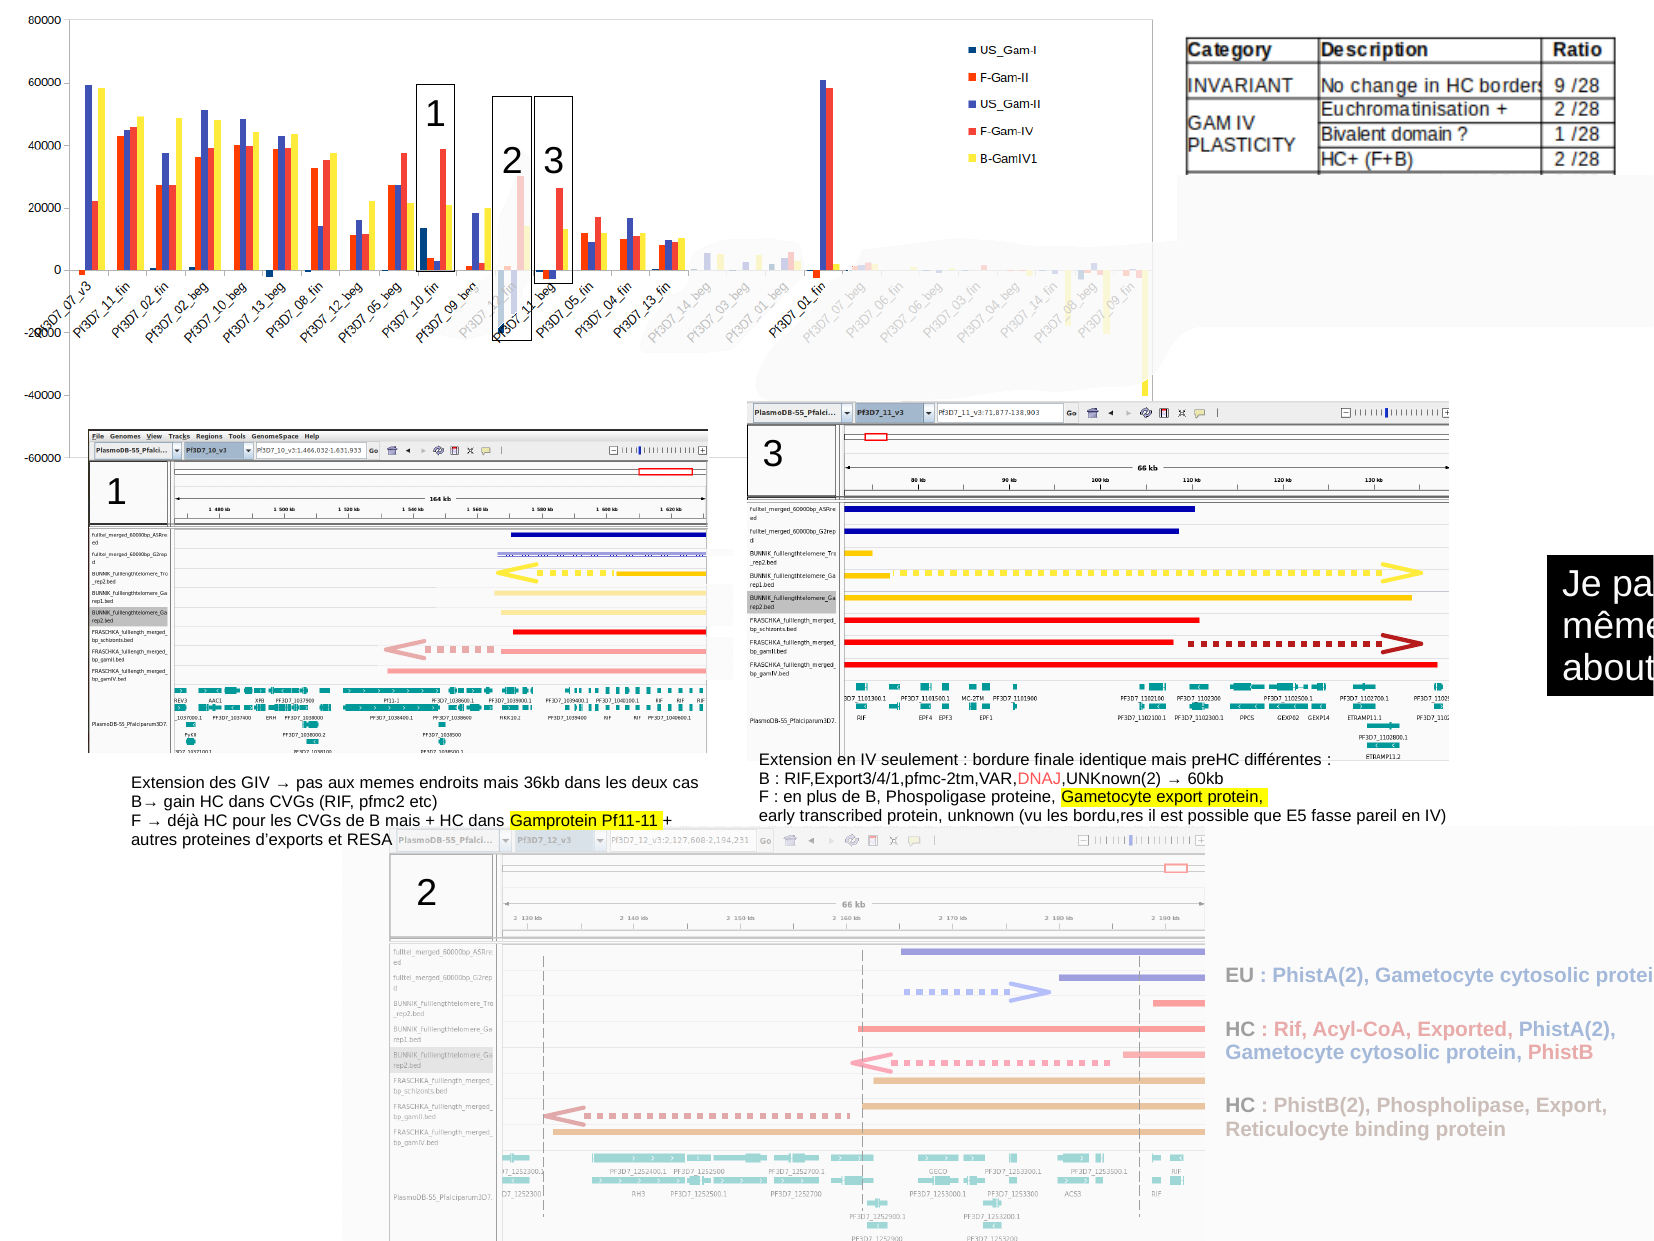

1
2
3
Extension des GIV → pas aux memes endroits mais 36kb dans les deux cas
B→ gain HC dans CVGs (RIF, pfmc2 etc)
F → déjà HC pour les CVGs de B mais + HC dans Gamprotein Pf11-11 +
autres proteines d’exports et RESA
3
1
Je parie sur des regions jumelles qui sont HC →
mêmes enchainements de gènes pour
aboutir à un gène spécifiqiue des gametocytes
Extension en IV seulement : bordure finale identique mais preHC différentes :
B : RIF,Export3/4/1,pfmc-2tm,VAR,DNAJ,UNKnown(2) → 60kb
F : en plus de B, Phospoligase proteine, Gametocyte export protein,
early transcribed protein, unknown (vu les bordu,res il est possible que E5 fasse pareil en IV)
2
EU : PhistA(2), Gametocyte cytosolic protein
HC : Rif, Acyl-CoA, Exported, PhistA(2),
Gametocyte cytosolic protein, PhistB
HC : PhistB(2), Phospholipase, Export,
Reticulocyte binding protein